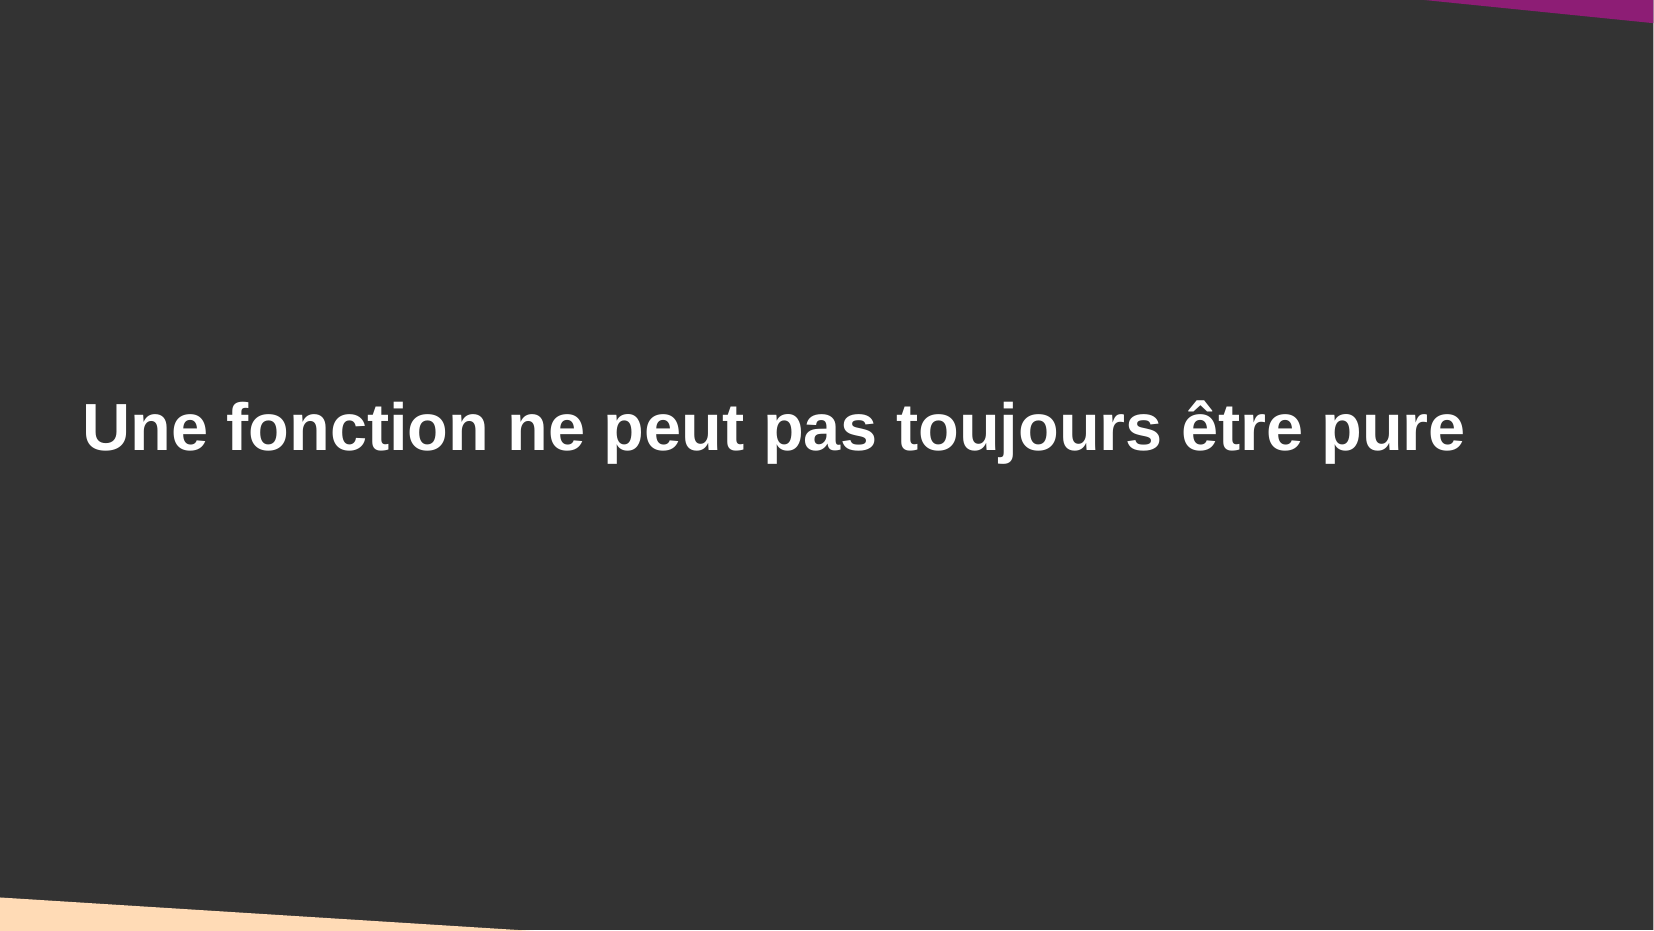

# Une fonction ne peut pas toujours être pure